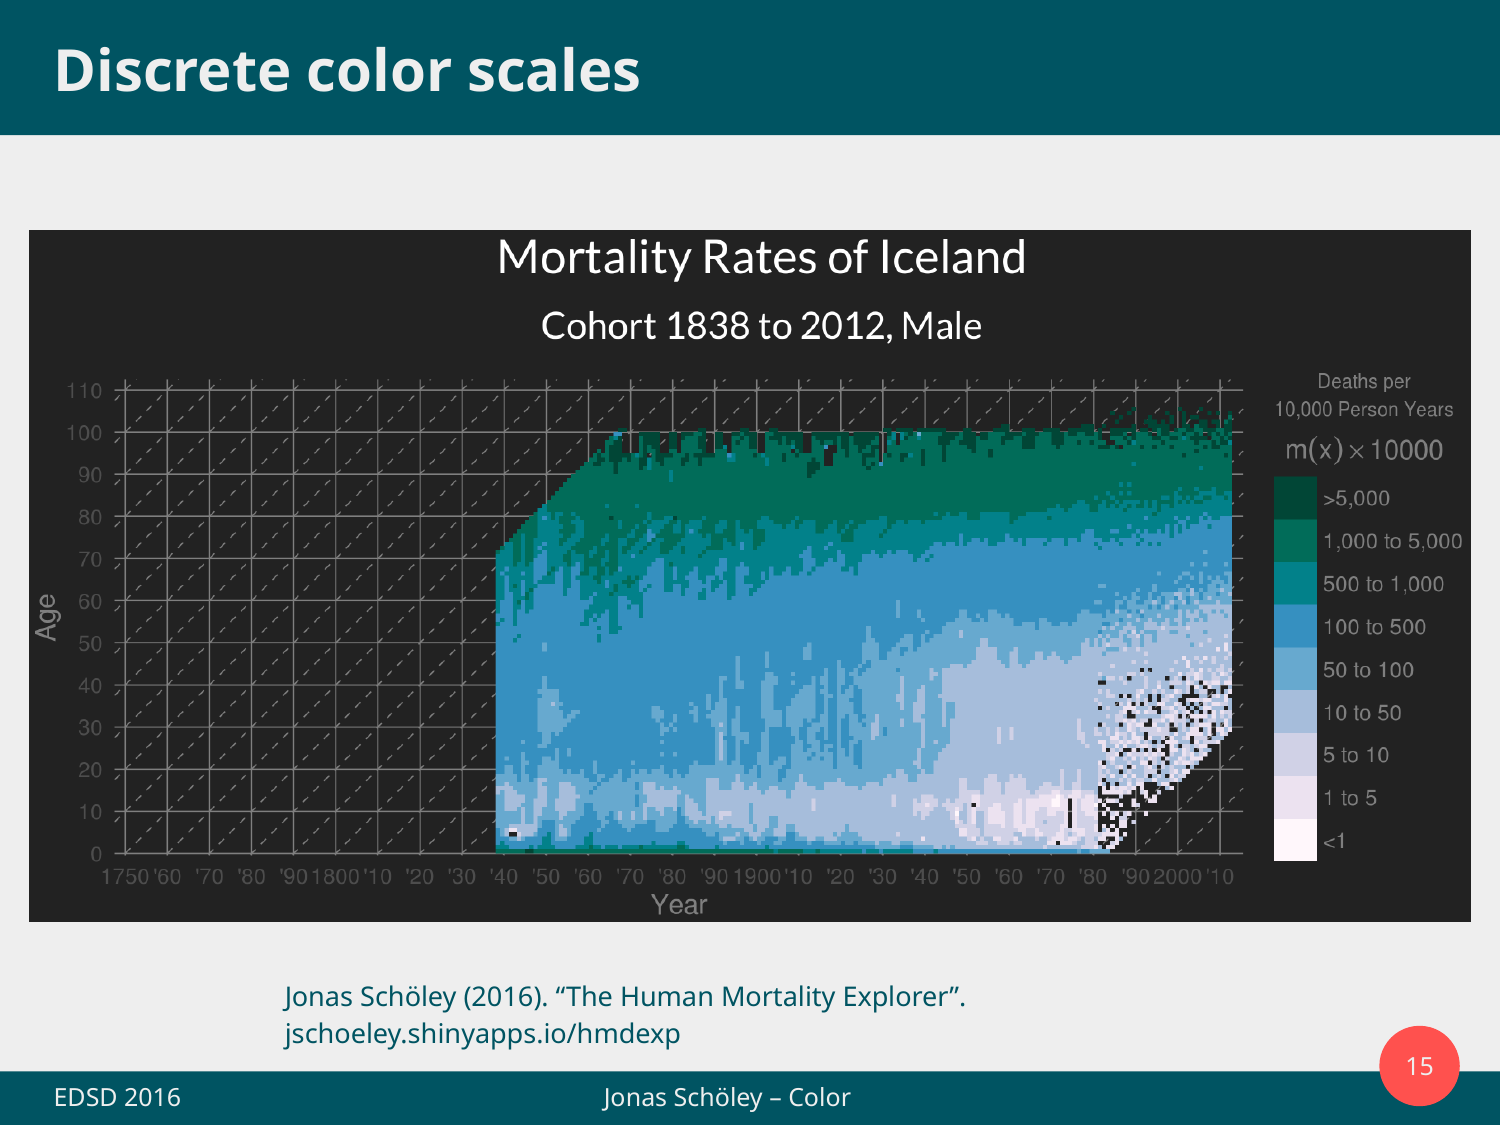

# Discrete color scales
Jonas Schöley (2016). “The Human Mortality Explorer”. jschoeley.shinyapps.io/hmdexp
15
EDSD 2016
Jonas Schöley – Color